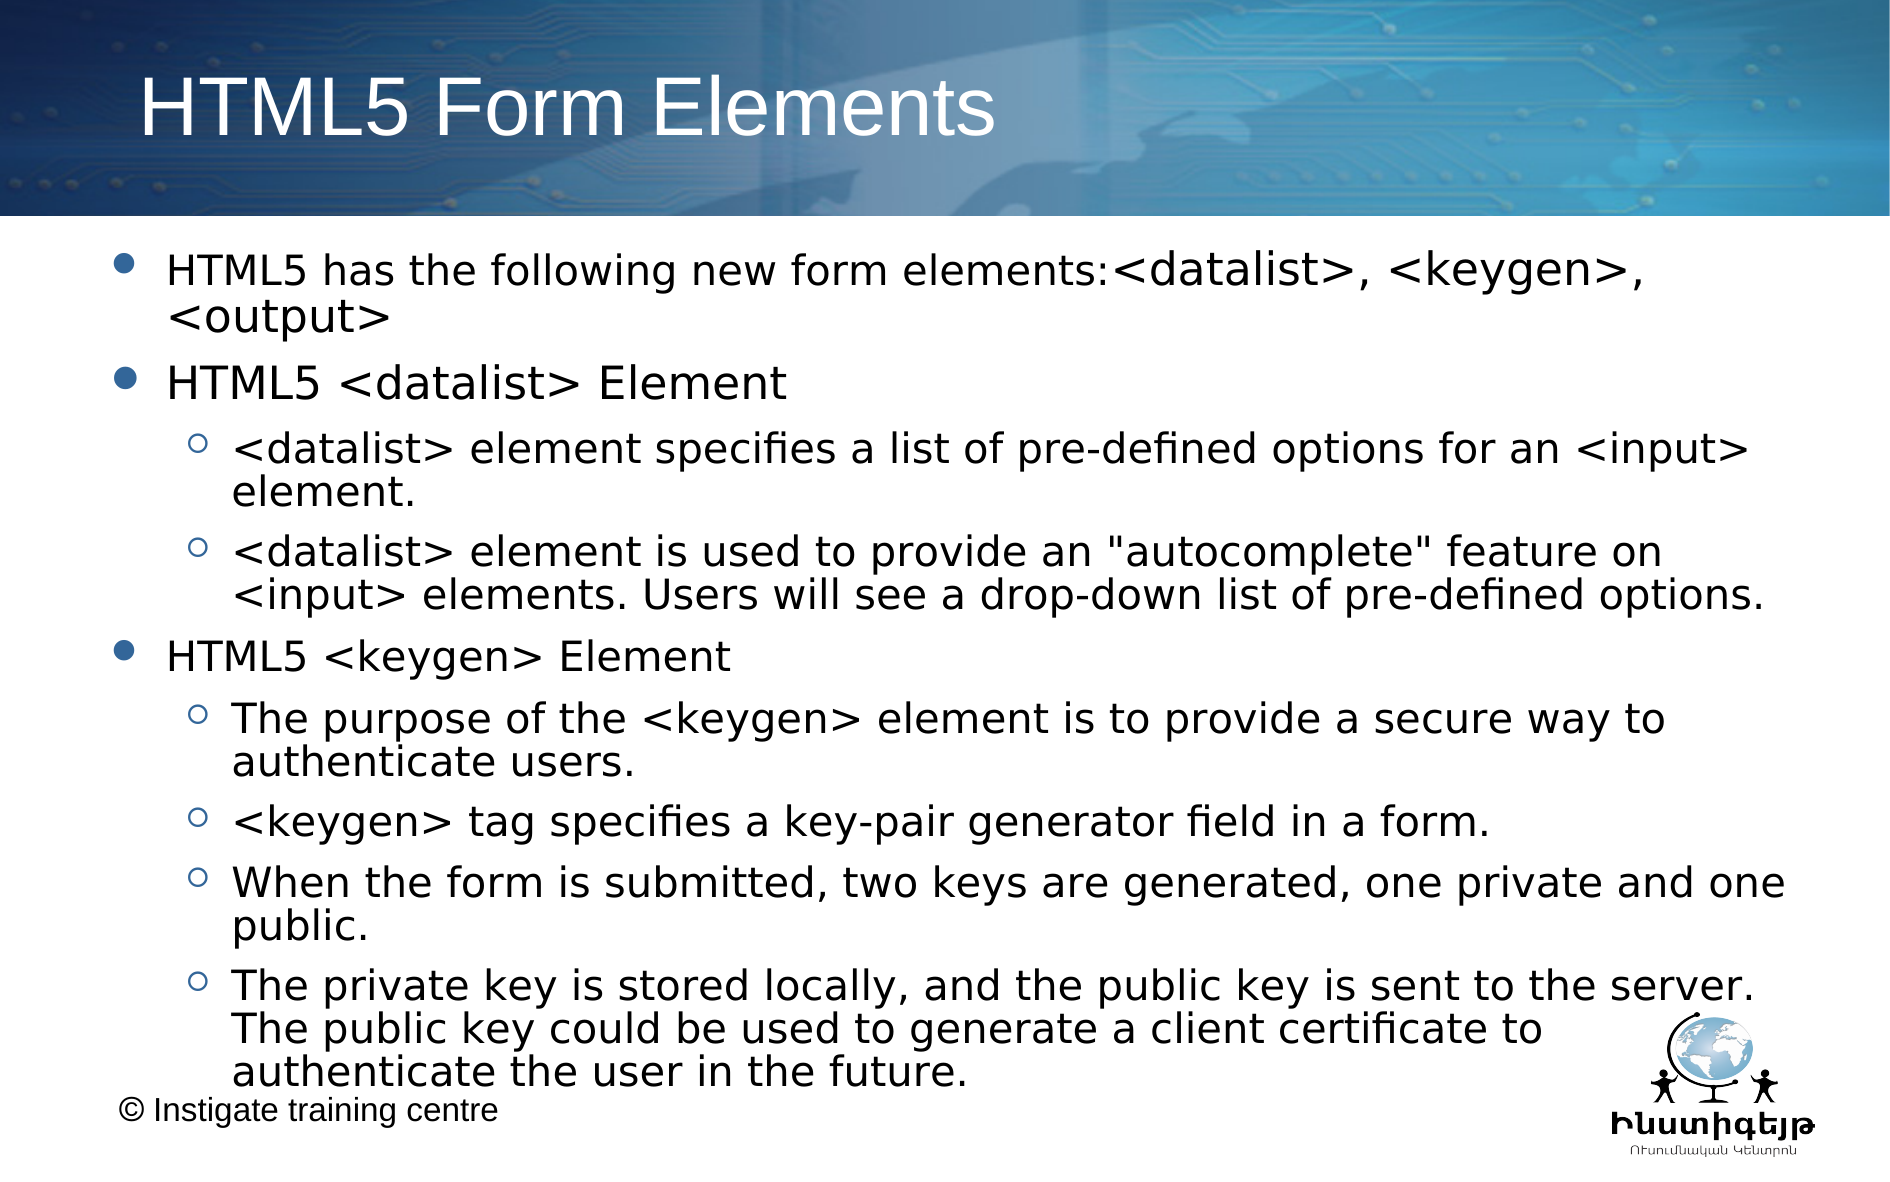

HTML5 Form Elements
# HTML5 has the following new form elements:<datalist>, <keygen>, <output>
HTML5 <datalist> Element
<datalist> element specifies a list of pre-defined options for an <input> element.
<datalist> element is used to provide an "autocomplete" feature on <input> elements. Users will see a drop-down list of pre-defined options.
HTML5 <keygen> Element
The purpose of the <keygen> element is to provide a secure way to authenticate users.
<keygen> tag specifies a key-pair generator field in a form.
When the form is submitted, two keys are generated, one private and one public.
The private key is stored locally, and the public key is sent to the server. The public key could be used to generate a client certificate to authenticate the user in the future.